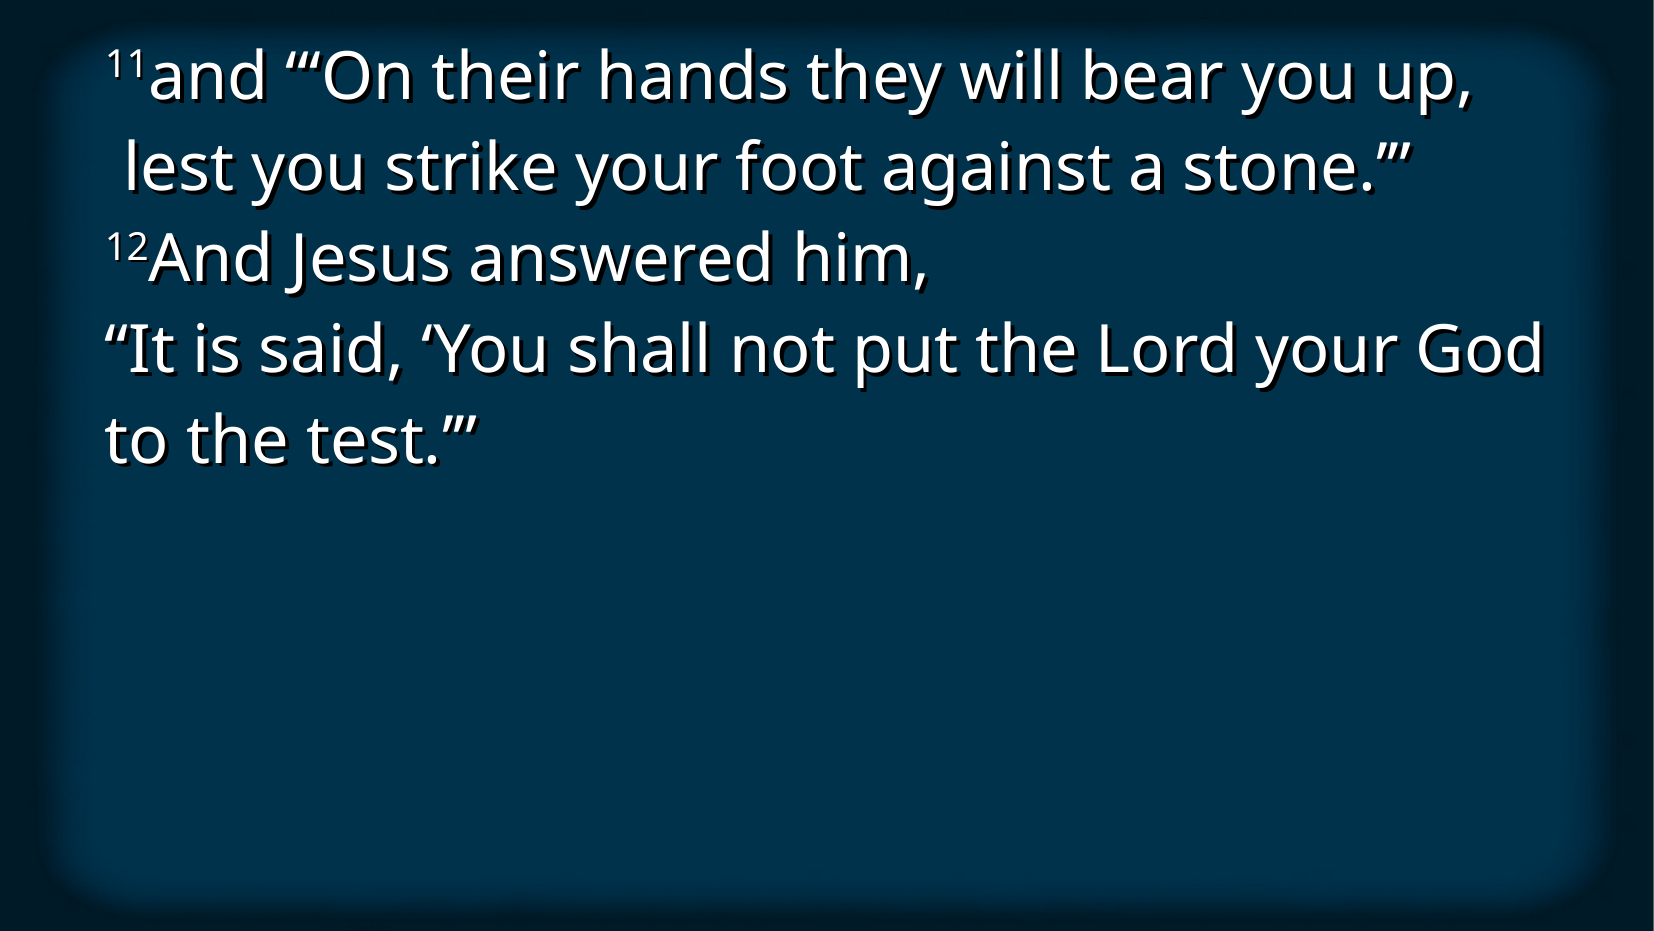

11and “‘On their hands they will bear you up, lest you strike your foot against a stone.’”
12And Jesus answered him,
“It is said, ‘You shall not put the Lord your God to the test.’”